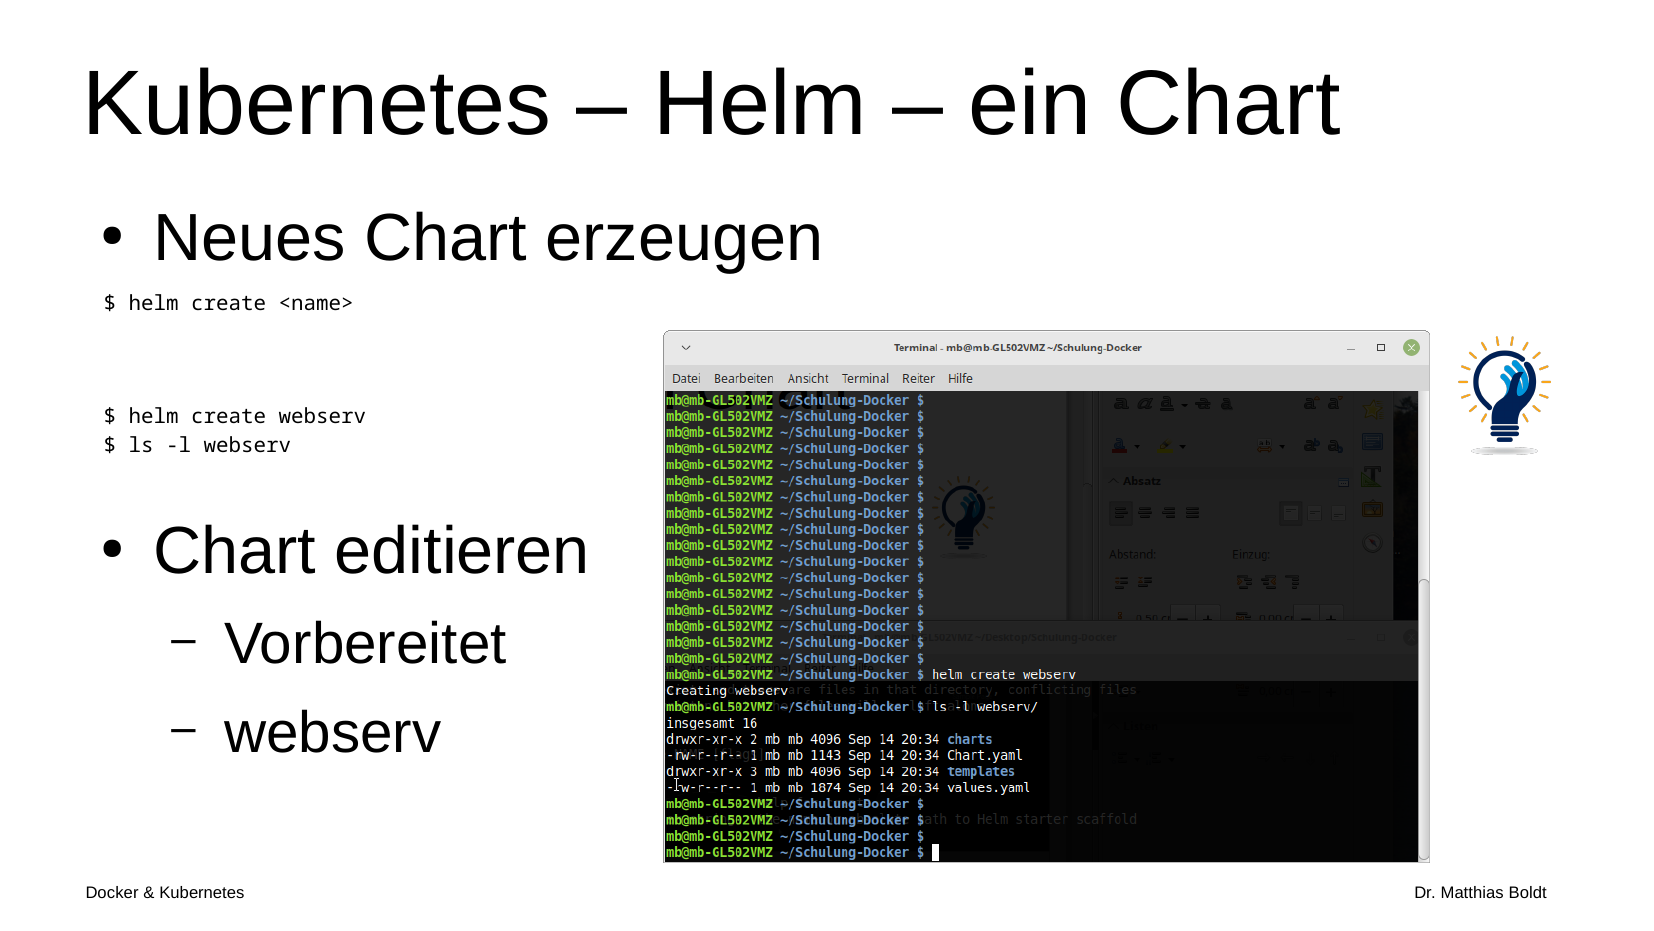

# Kubernetes – Helm – ein Chart
Neues Chart erzeugen
Chart editieren
Vorbereitet
webserv
$ helm create <name>
$ helm create webserv
$ ls -l webserv
Docker & Kubernetes																Dr. Matthias Boldt